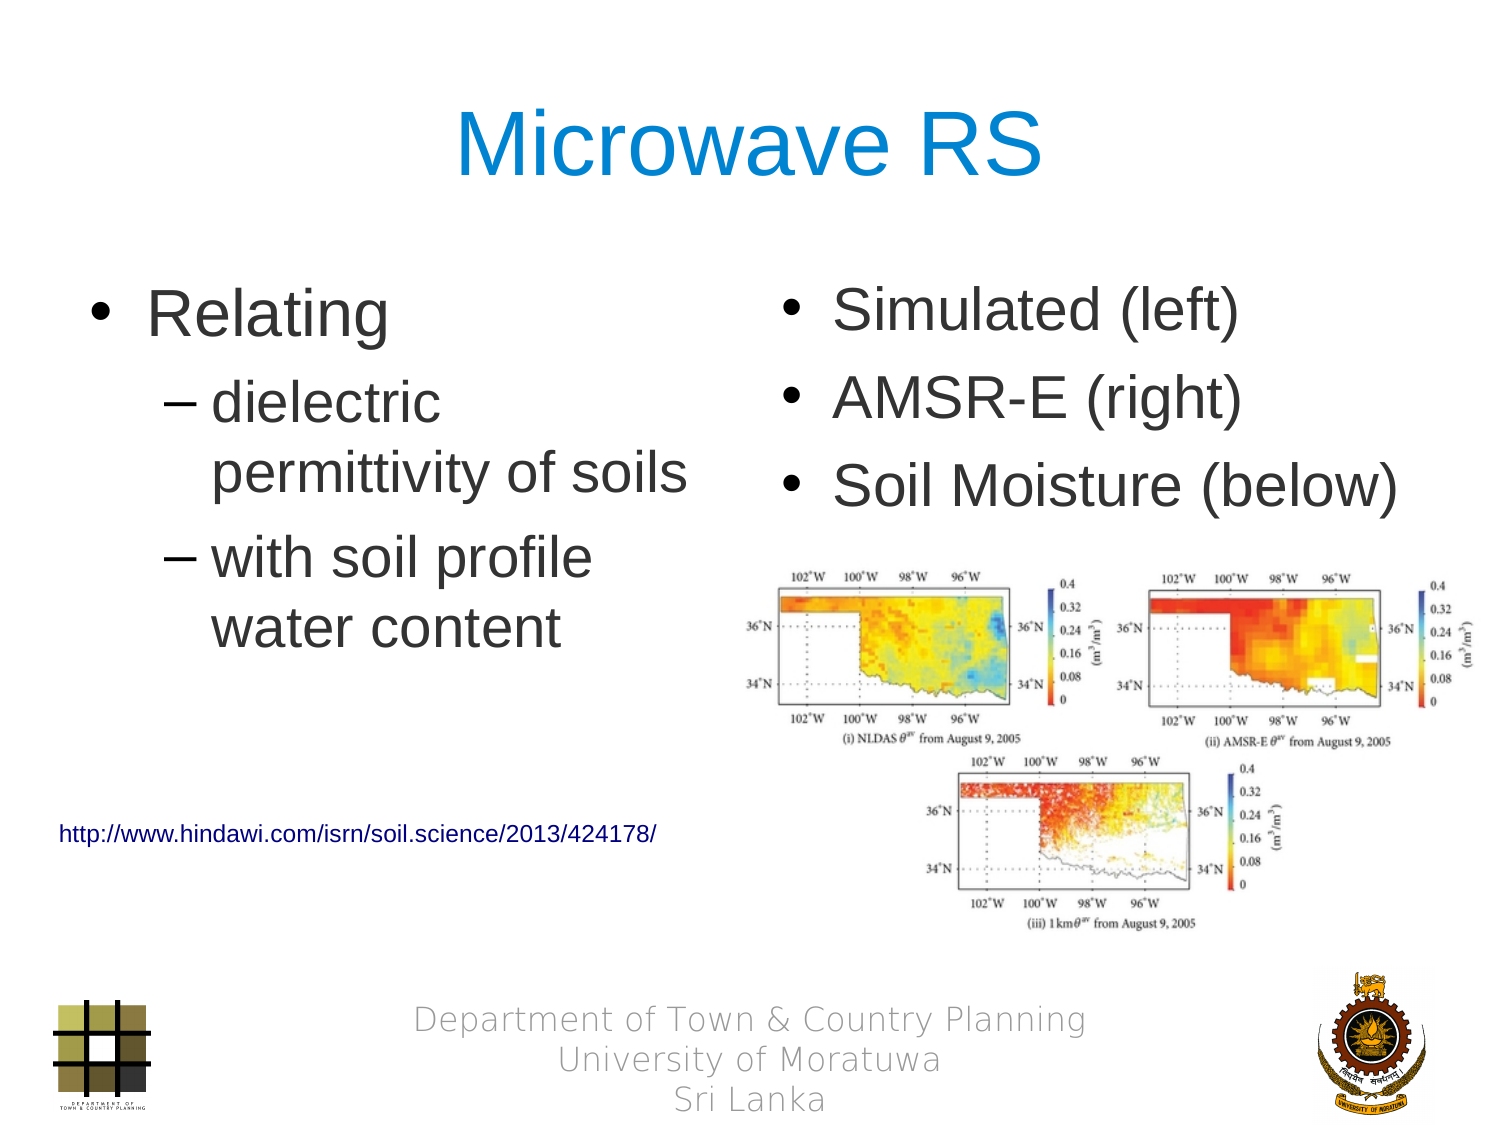

# Microwave RS
Relating
dielectric permittivity of soils
with soil profile water content
Simulated (left)
AMSR-E (right)
Soil Moisture (below)
http://www.hindawi.com/isrn/soil.science/2013/424178/